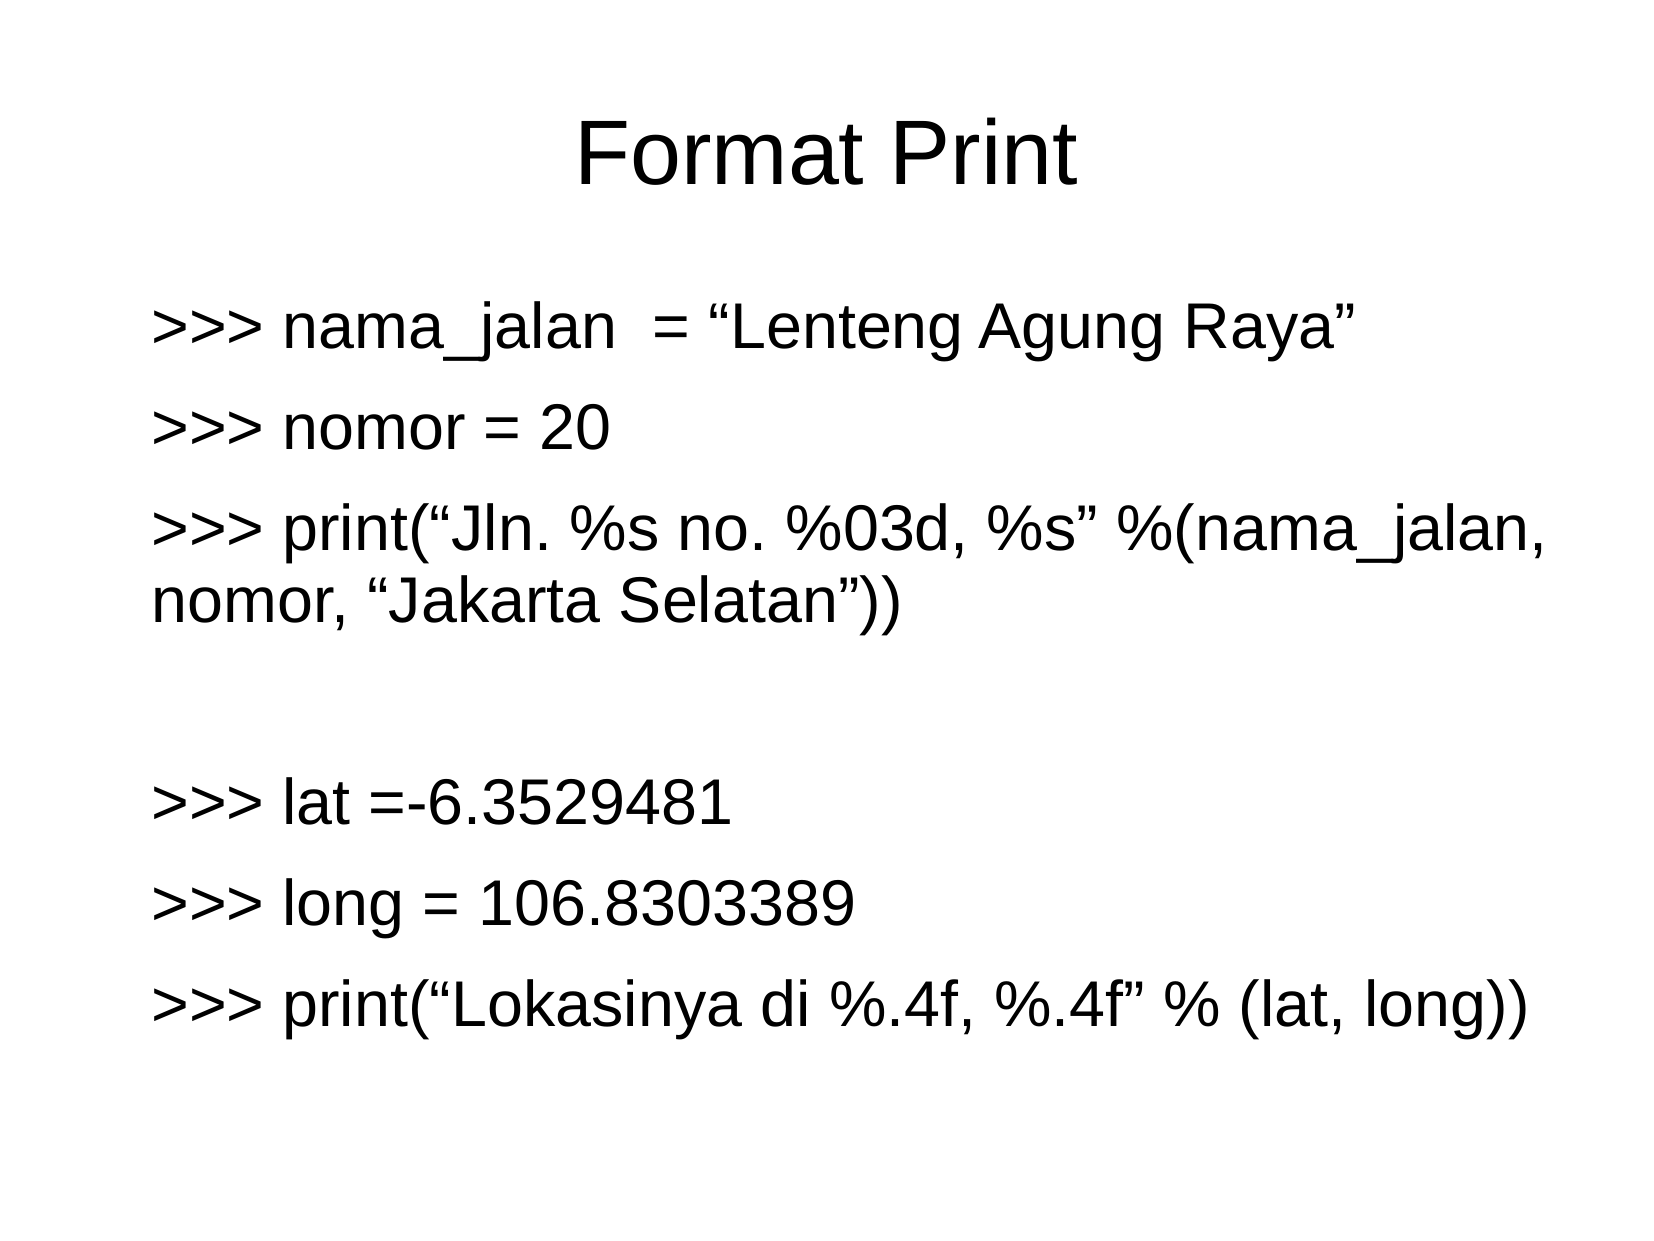

# Format Print
>>> nama_jalan = “Lenteng Agung Raya”
>>> nomor = 20
>>> print(“Jln. %s no. %03d, %s” %(nama_jalan, nomor, “Jakarta Selatan”))
>>> lat =-6.3529481
>>> long = 106.8303389
>>> print(“Lokasinya di %.4f, %.4f” % (lat, long))